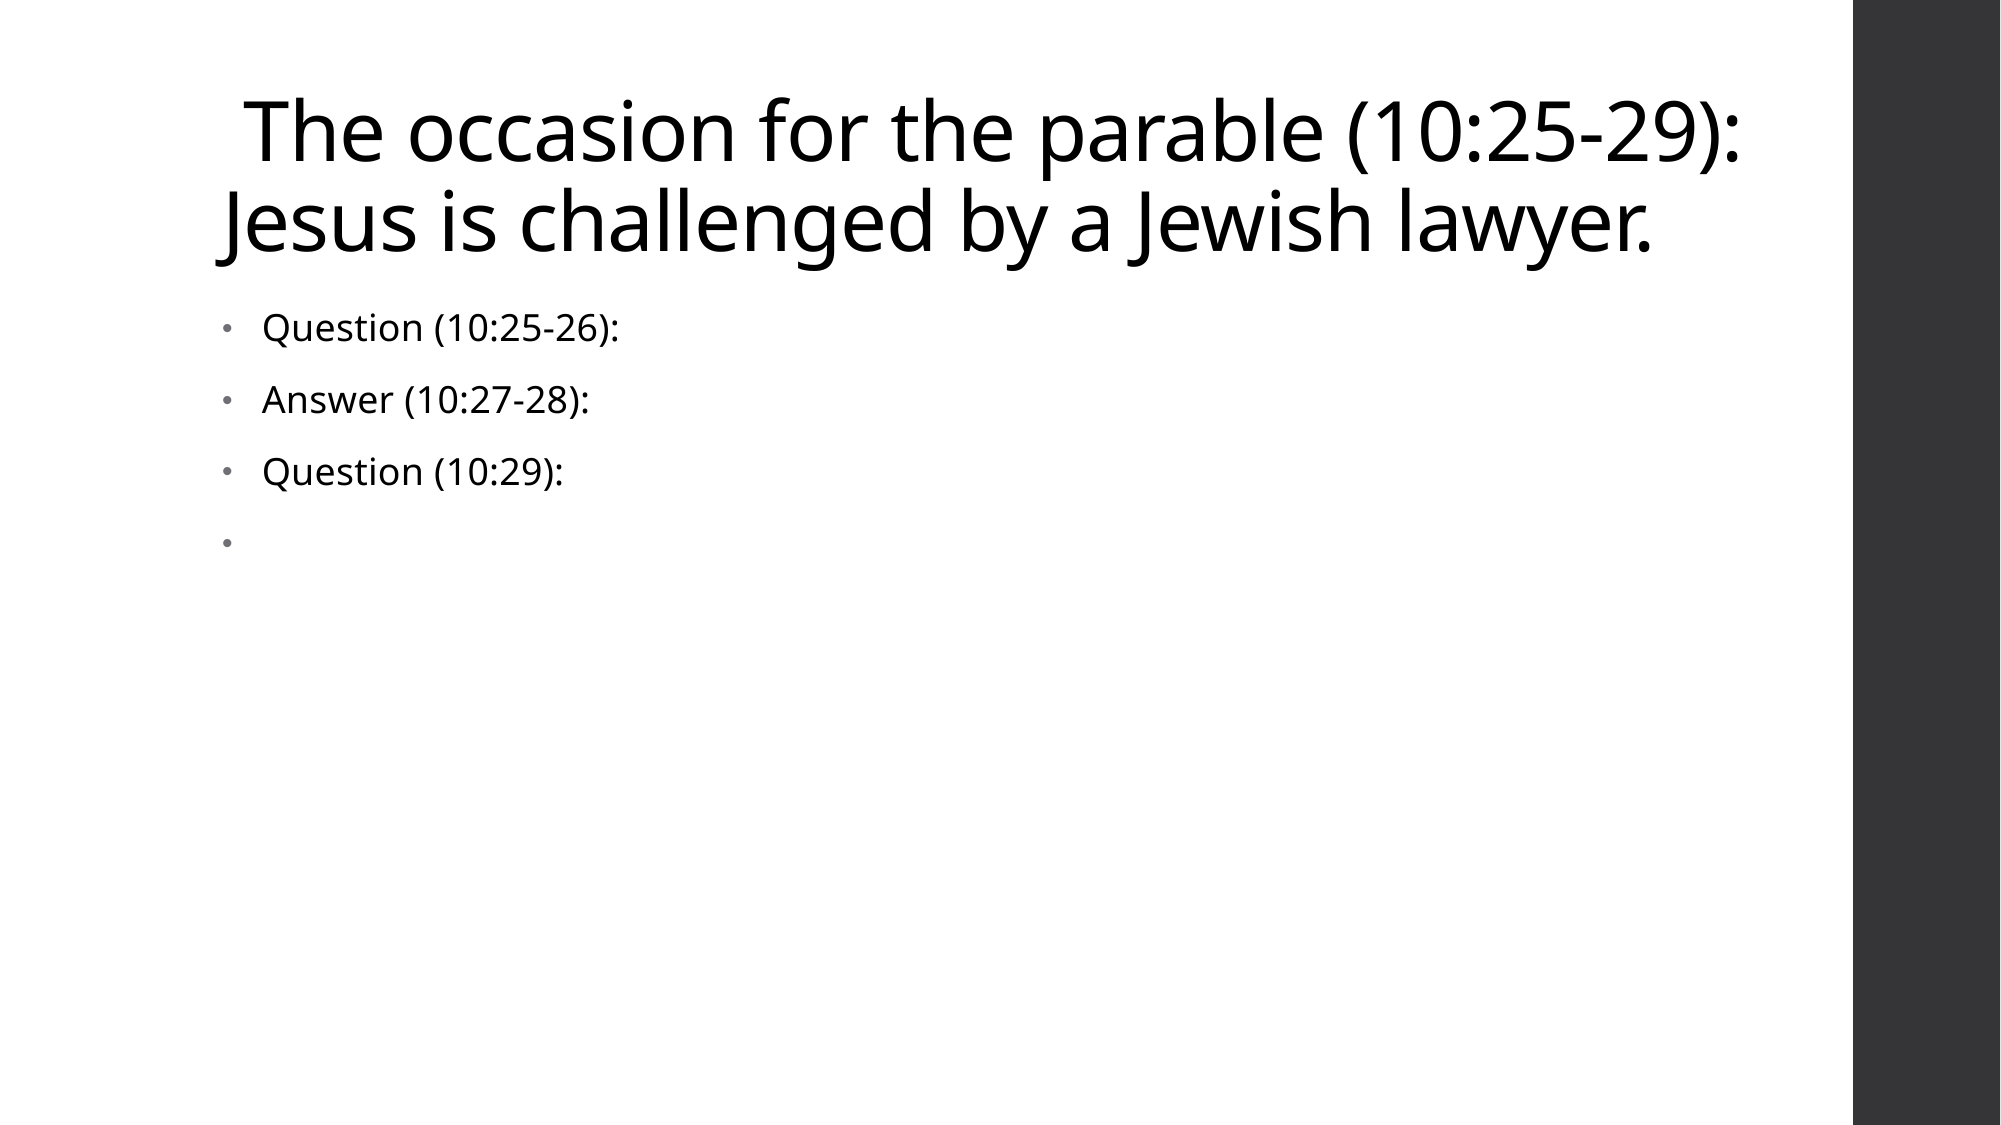

# The occasion for the parable (10:25-29): Jesus is challenged by a Jewish lawyer.
 Question (10:25-26):
 Answer (10:27-28):
 Question (10:29):